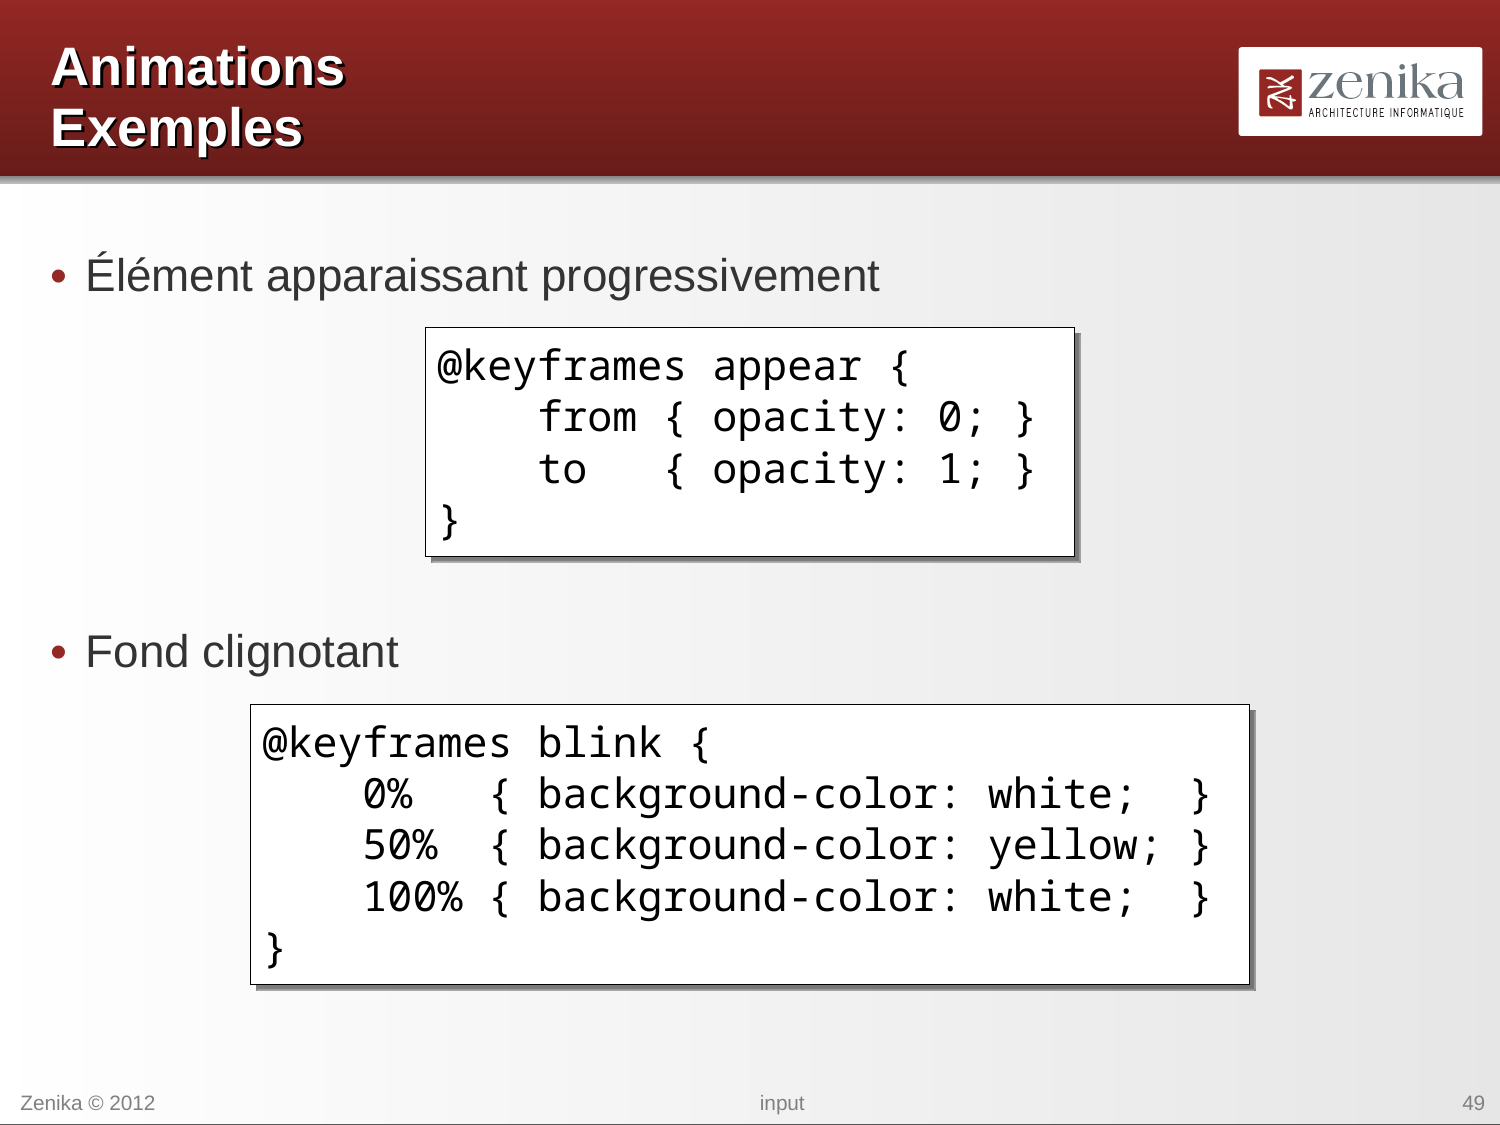

# Animations Exemples
Élément apparaissant progressivement
Fond clignotant
@keyframes appear {
 from { opacity: 0; }
 to { opacity: 1; }
}
@keyframes blink {
 0% { background-color: white; }
 50% { background-color: yellow; }
 100% { background-color: white; }
}